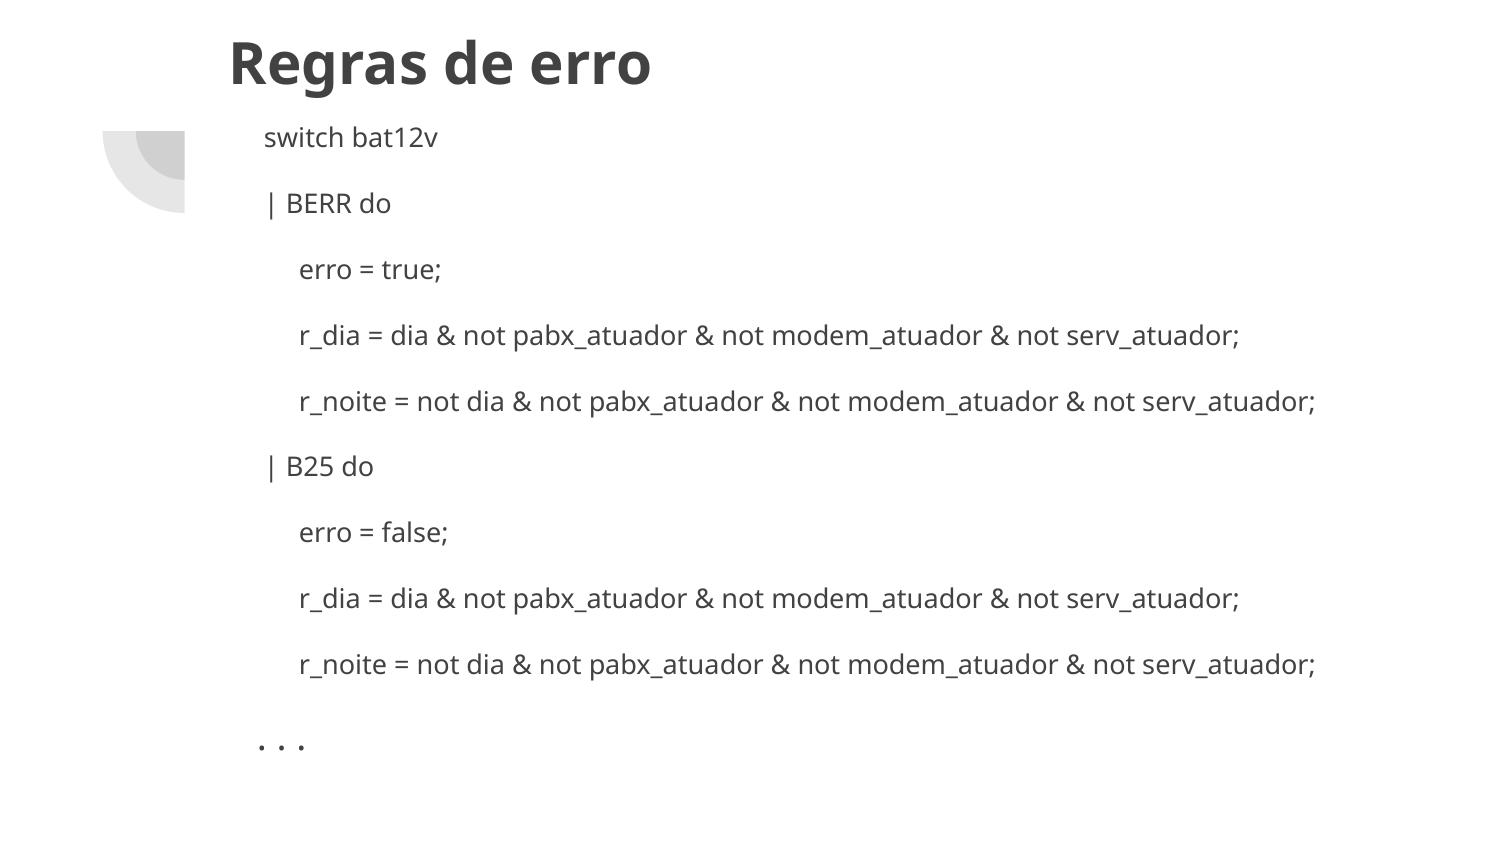

# Regras de erro
 switch bat12v
 | BERR do
 erro = true;
 r_dia = dia & not pabx_atuador & not modem_atuador & not serv_atuador;
 r_noite = not dia & not pabx_atuador & not modem_atuador & not serv_atuador;
 | B25 do
 erro = false;
 r_dia = dia & not pabx_atuador & not modem_atuador & not serv_atuador;
 r_noite = not dia & not pabx_atuador & not modem_atuador & not serv_atuador;
 . . .